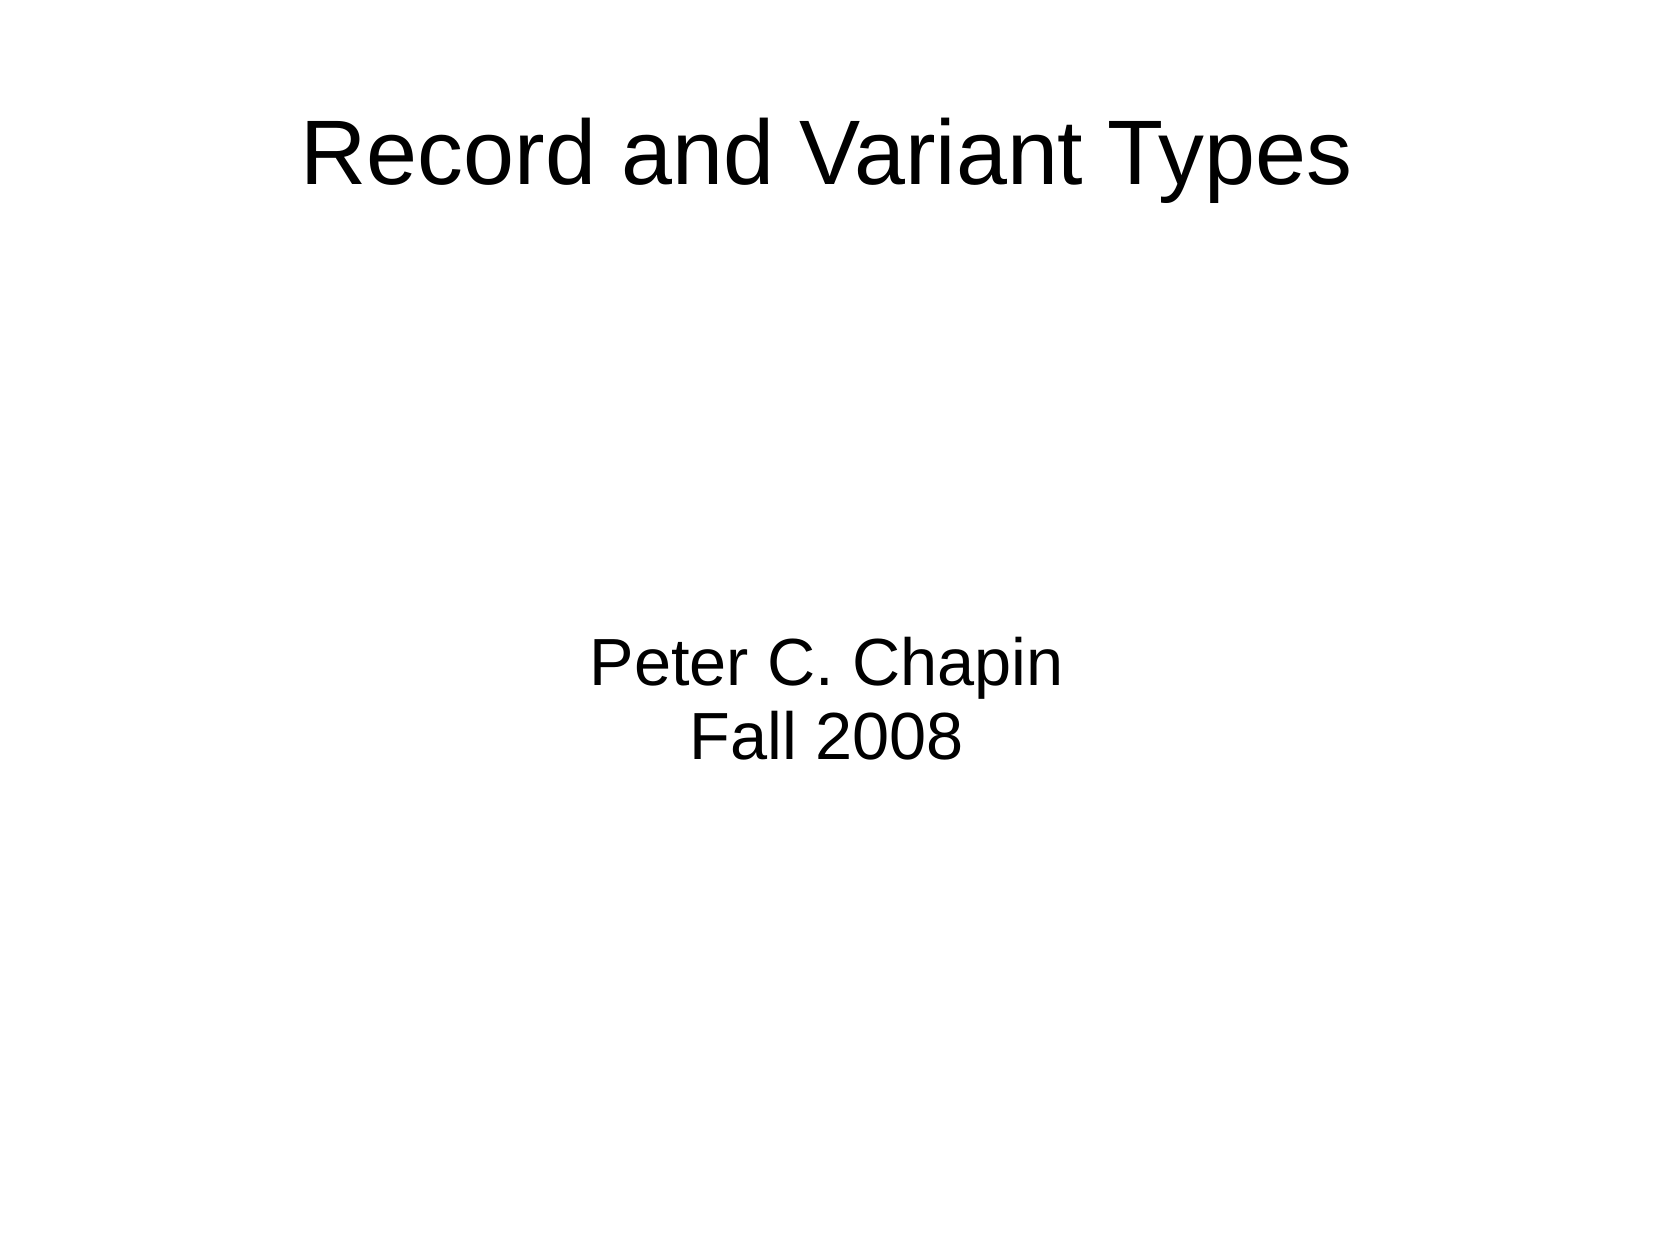

# Record and Variant Types
Peter C. Chapin
Fall 2008